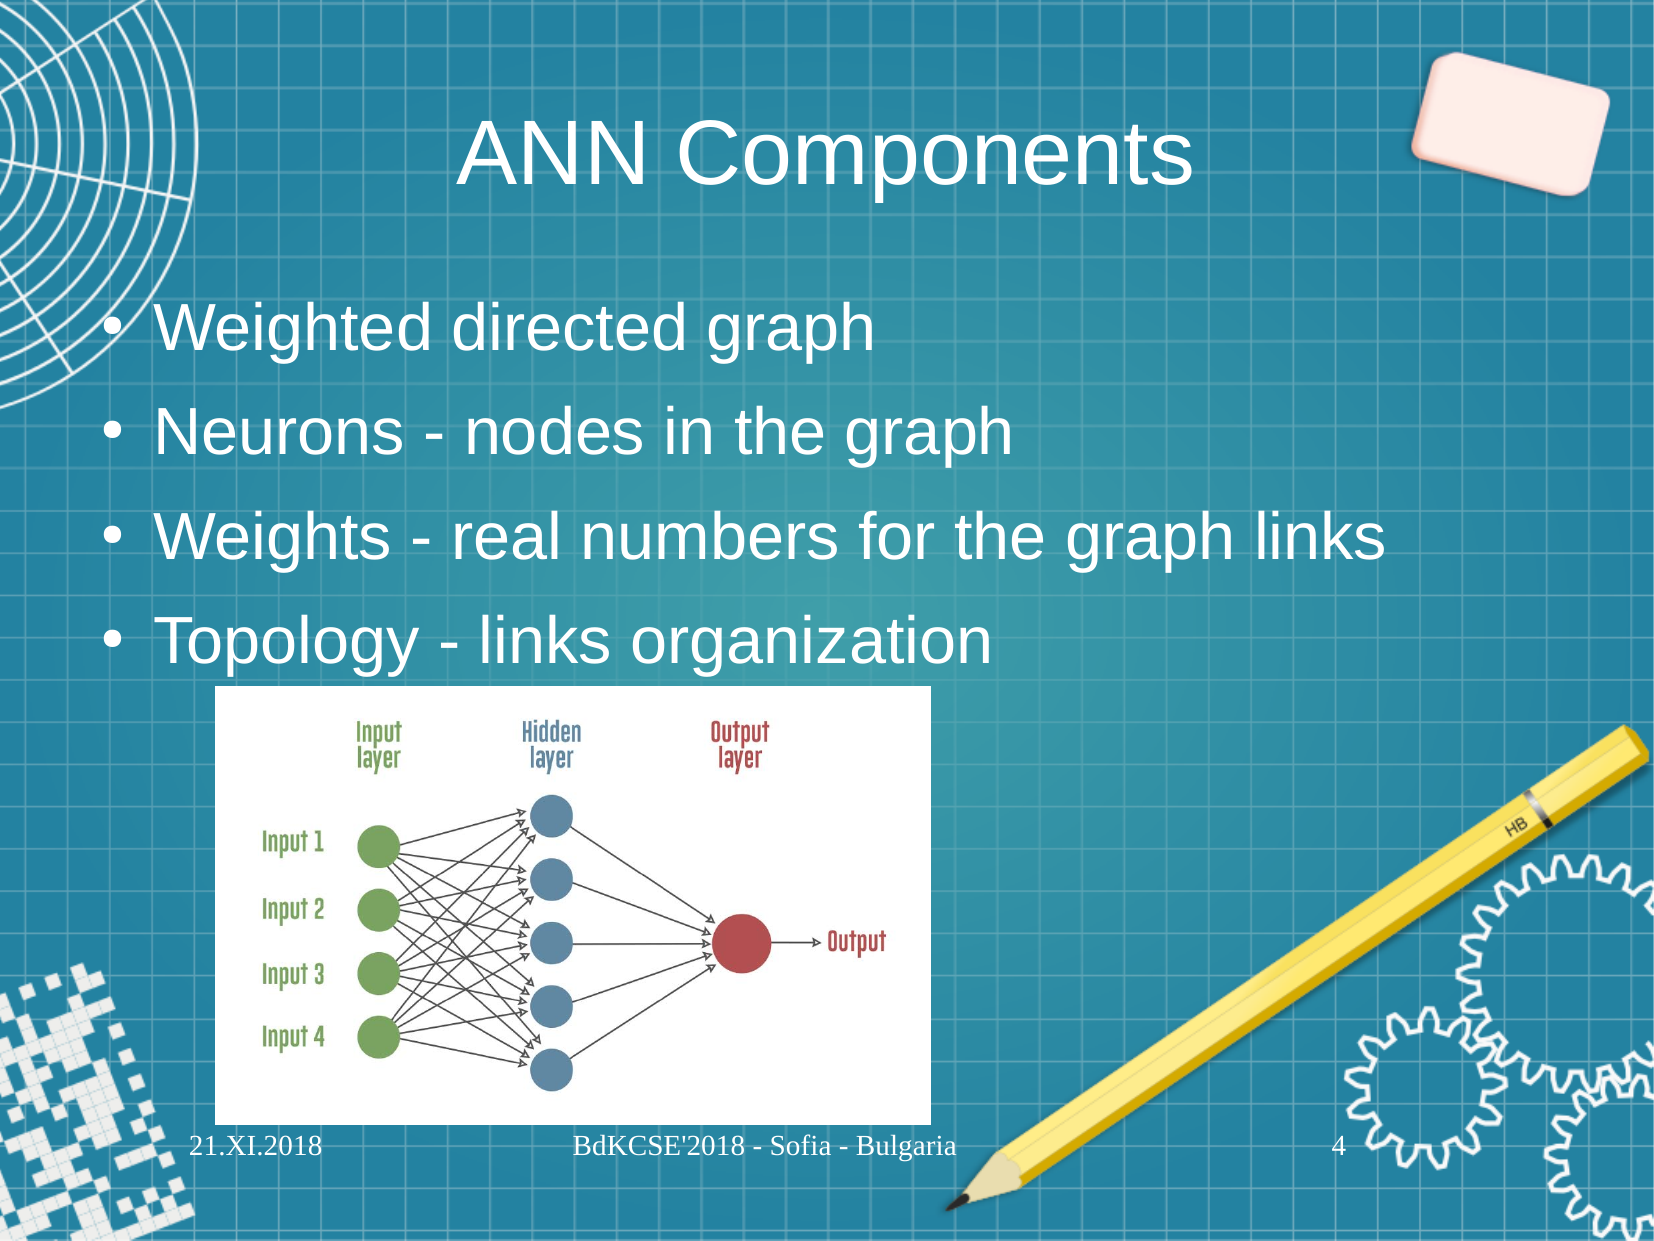

# ANN Components
Weighted directed graph
Neurons - nodes in the graph
Weights - real numbers for the graph links
Topology - links organization
21.XI.2018
BdKCSE'2018 - Sofia - Bulgaria
4